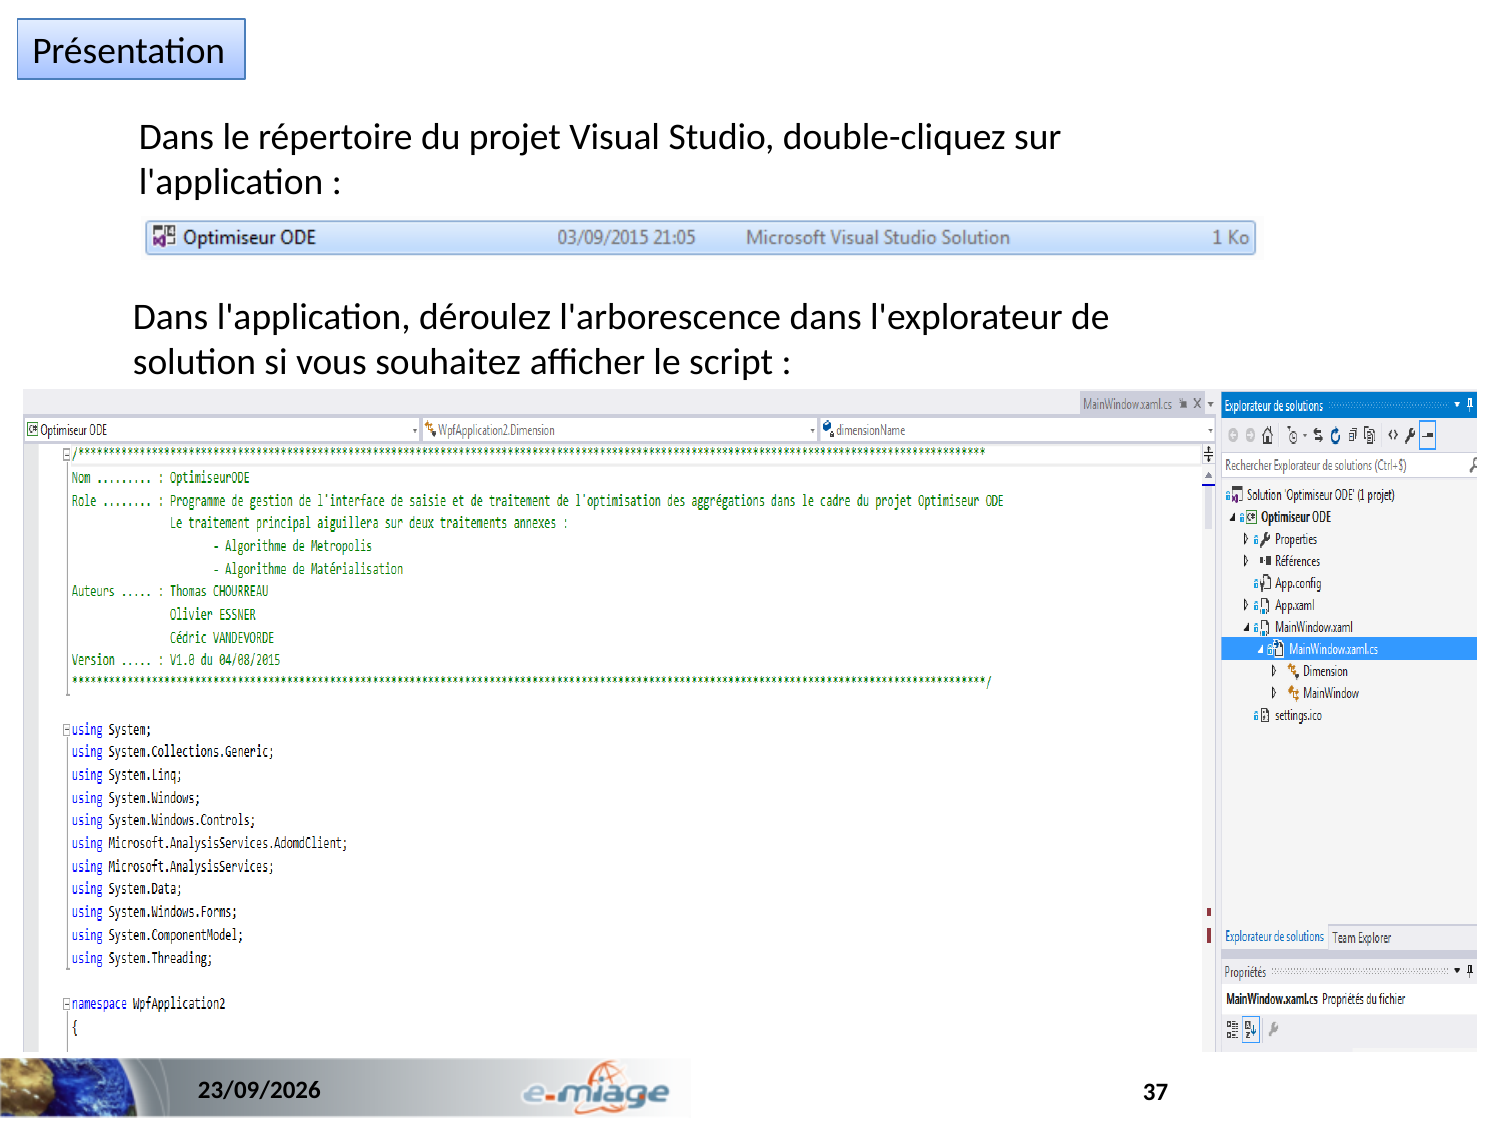

Présentation
Dans le répertoire du projet Visual Studio, double-cliquez sur l'application :
Dans l'application, déroulez l'arborescence dans l'explorateur de solution si vous souhaitez afficher le script :